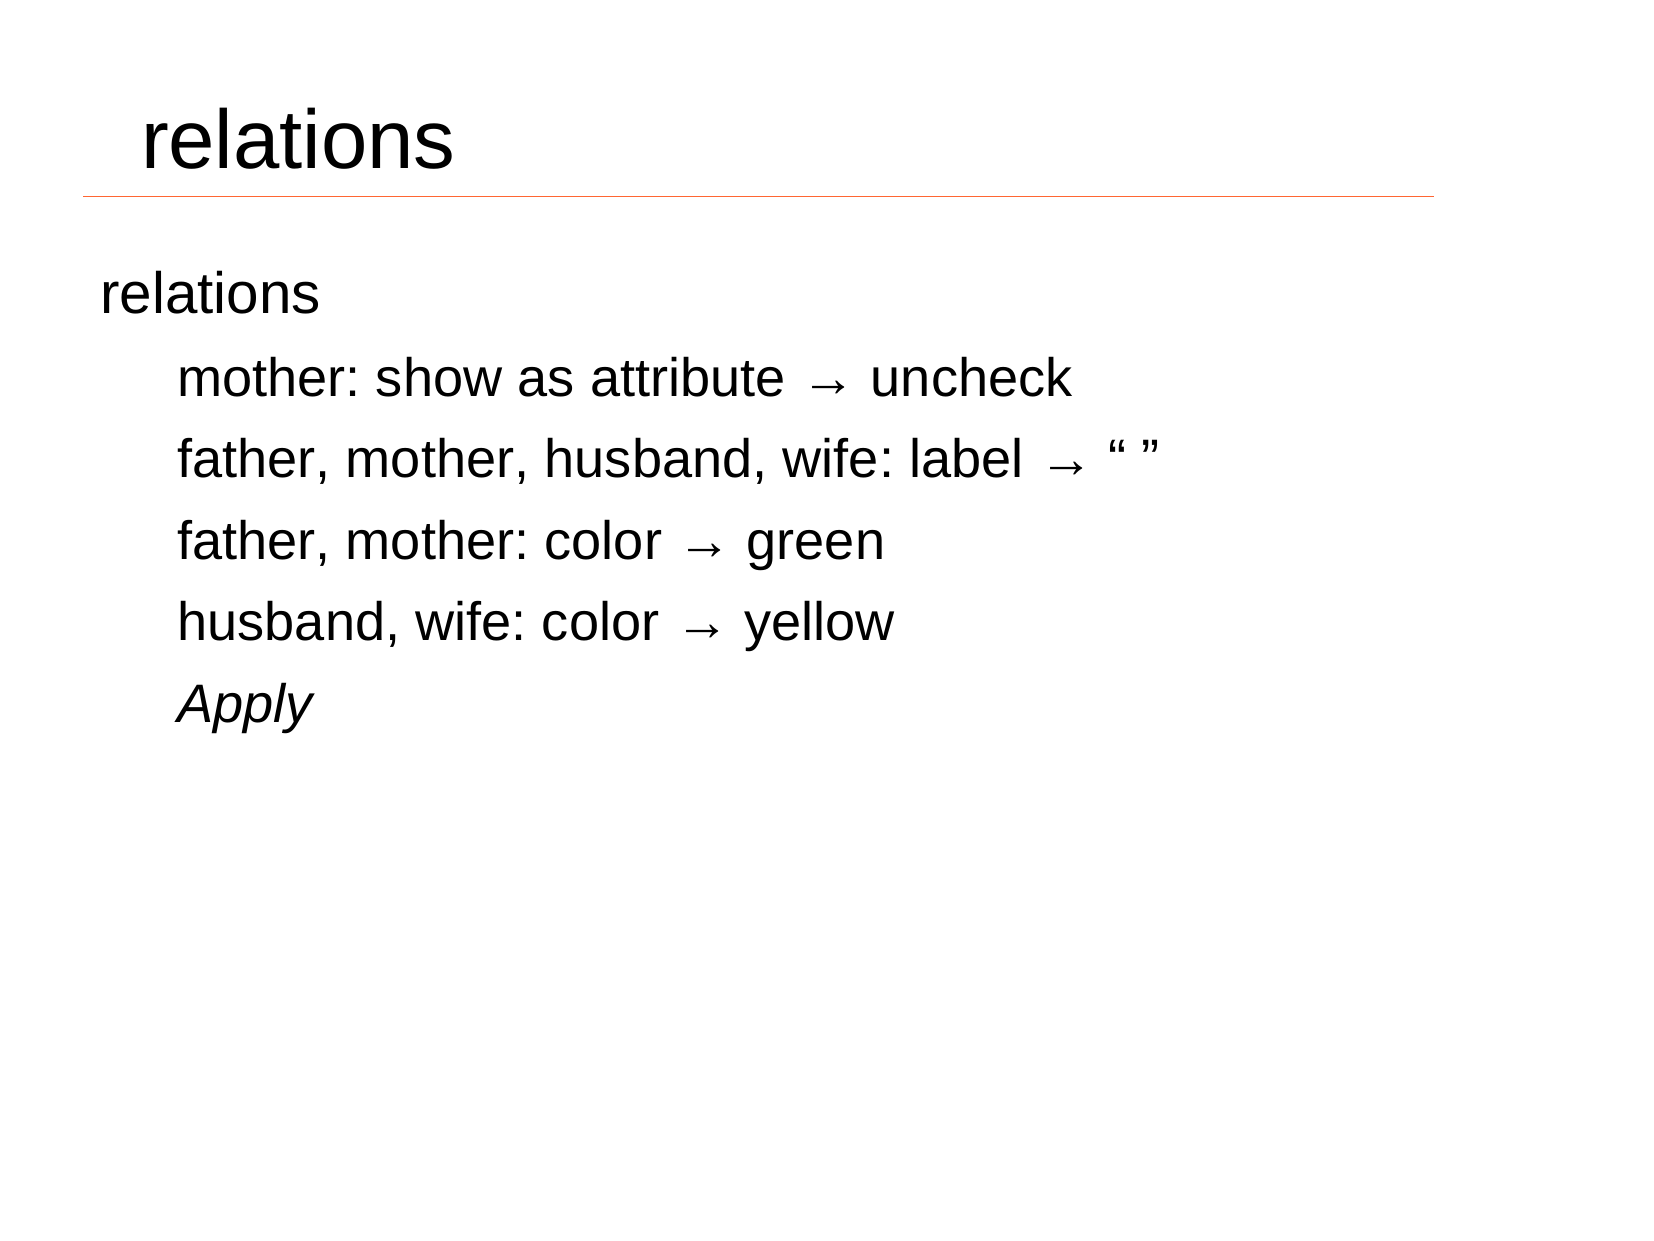

# relations
relations
mother: show as attribute → uncheck
father, mother, husband, wife: label → “ ”
father, mother: color → green
husband, wife: color → yellow
Apply